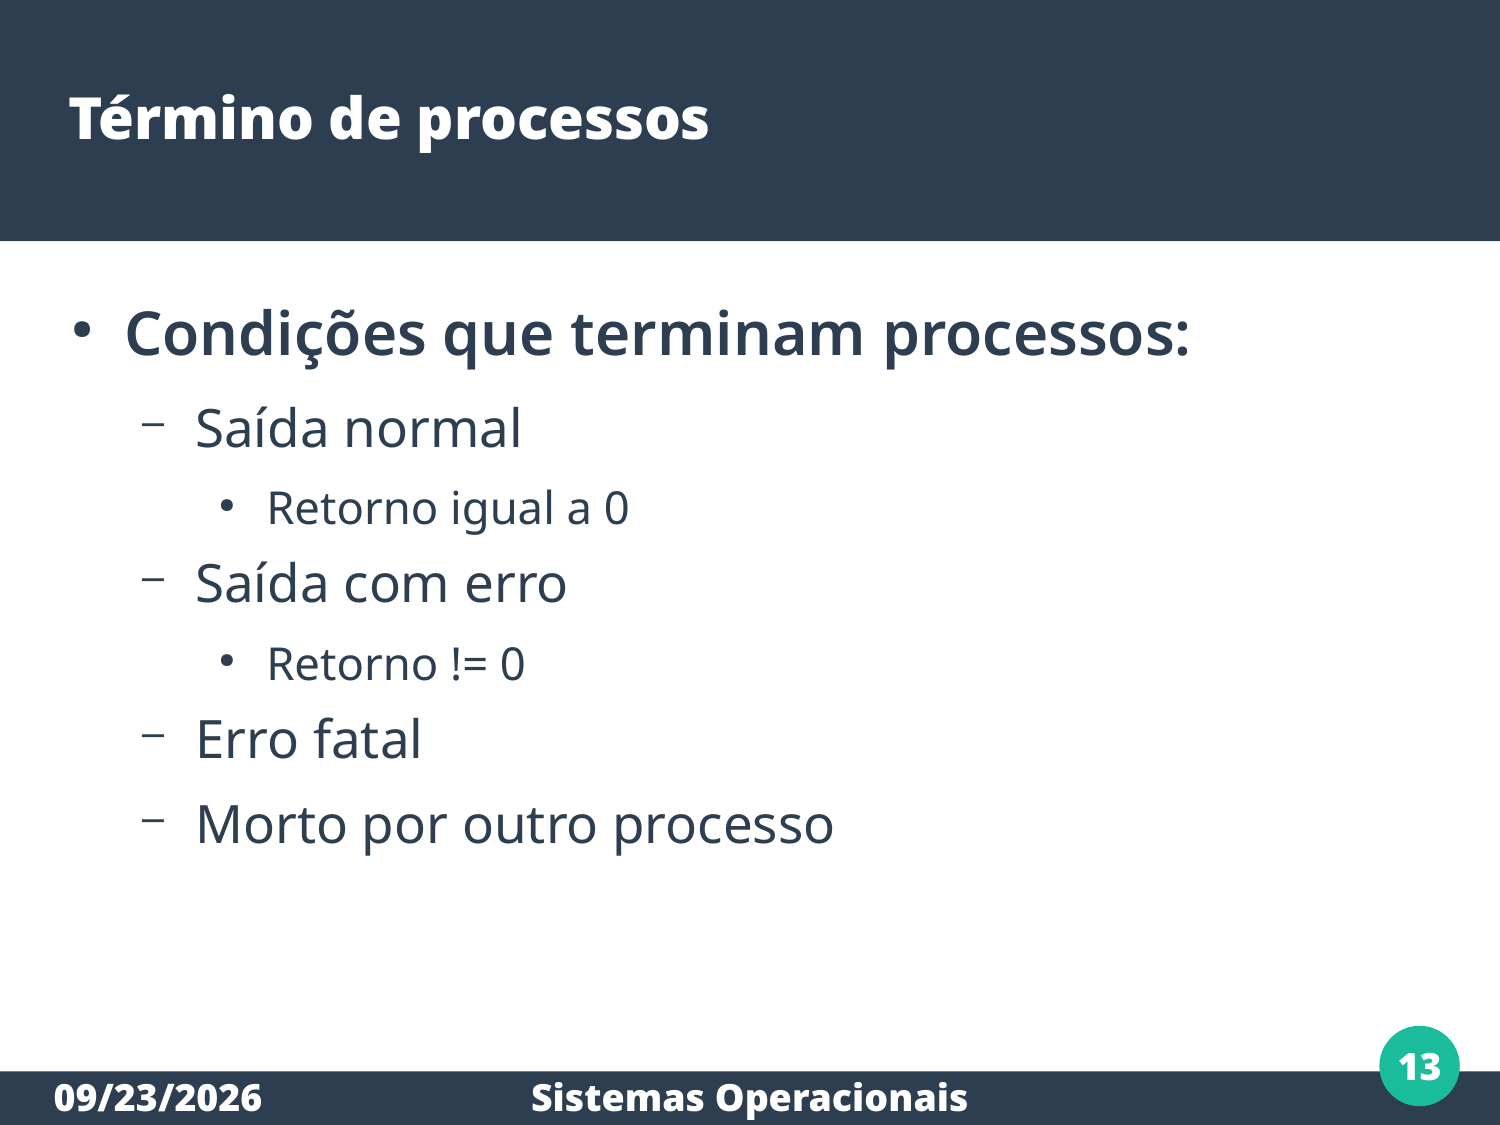

# Término de processos
Condições que terminam processos:
Saída normal
Retorno igual a 0
Saída com erro
Retorno != 0
Erro fatal
Morto por outro processo
13
Sistemas Operacionais